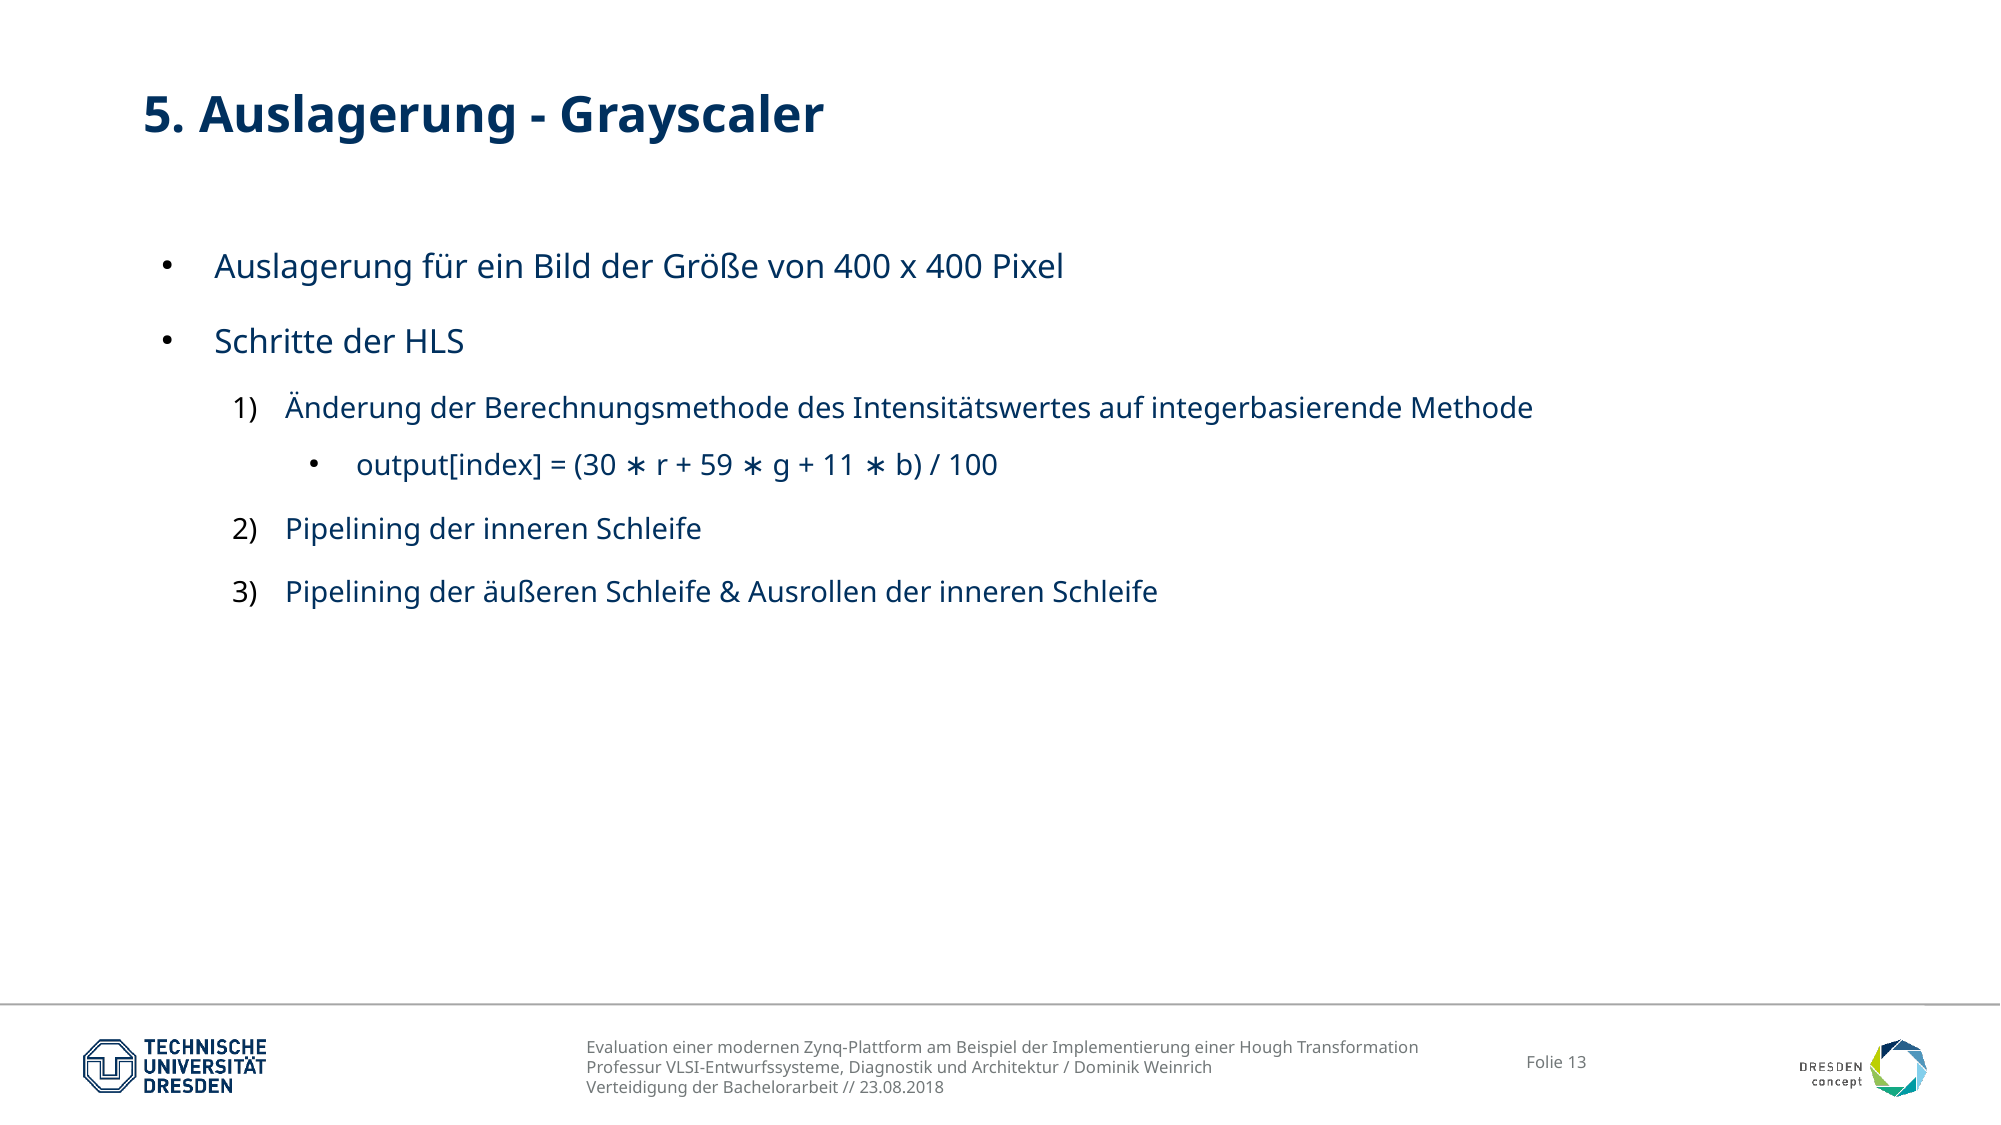

# 5. Auslagerung - Grayscaler
Auslagerung für ein Bild der Größe von 400 x 400 Pixel
Schritte der HLS
Änderung der Berechnungsmethode des Intensitätswertes auf integerbasierende Methode
output[index] = (30 ∗ r + 59 ∗ g + 11 ∗ b) / 100
Pipelining der inneren Schleife
Pipelining der äußeren Schleife & Ausrollen der inneren Schleife